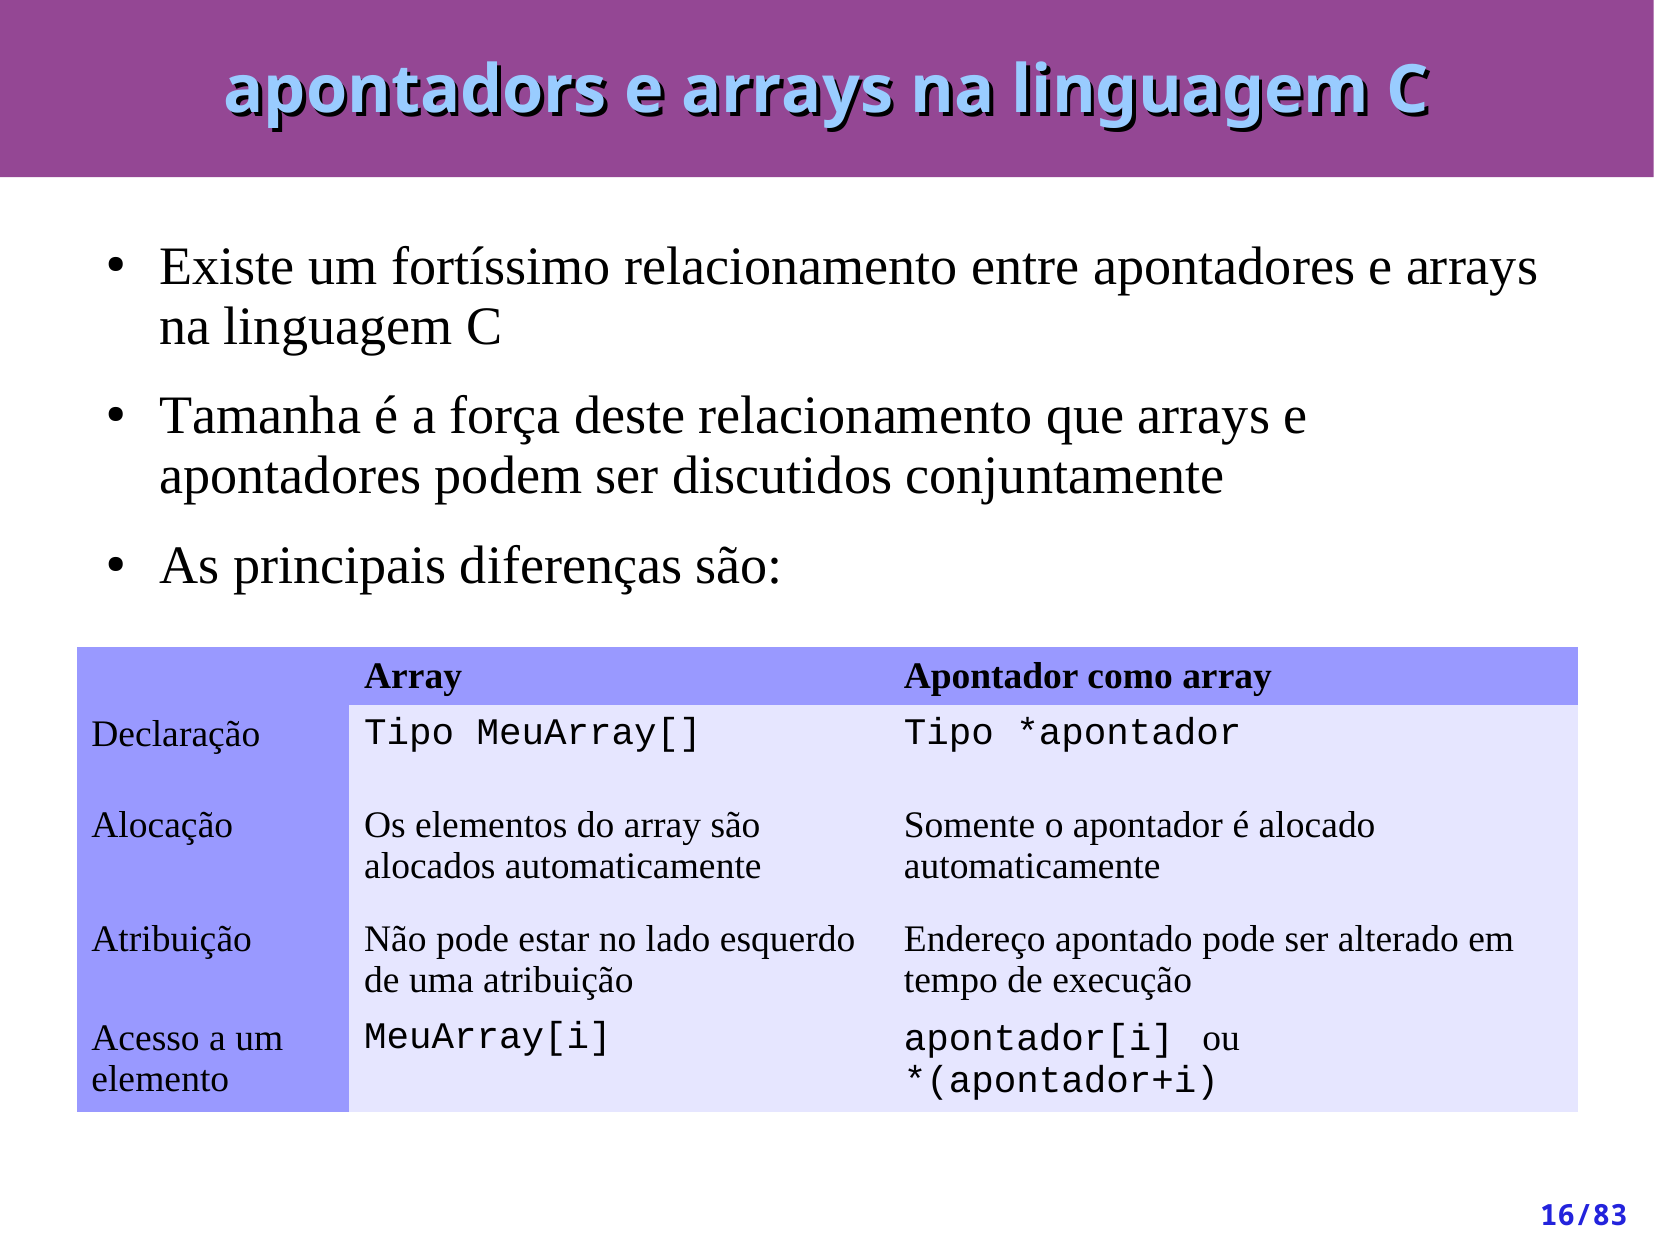

# apontadors e arrays na linguagem C
Existe um fortíssimo relacionamento entre apontadores e arrays na linguagem C
Tamanha é a força deste relacionamento que arrays e apontadores podem ser discutidos conjuntamente
As principais diferenças são:
| | Array | Apontador como array |
| --- | --- | --- |
| Declaração | Tipo MeuArray[] | Tipo \*apontador |
| Alocação | Os elementos do array são alocados automaticamente | Somente o apontador é alocado automaticamente |
| Atribuição | Não pode estar no lado esquerdo de uma atribuição | Endereço apontado pode ser alterado em tempo de execução |
| Acesso a um elemento | MeuArray[i] | apontador[i] ou \*(apontador+i) |
16